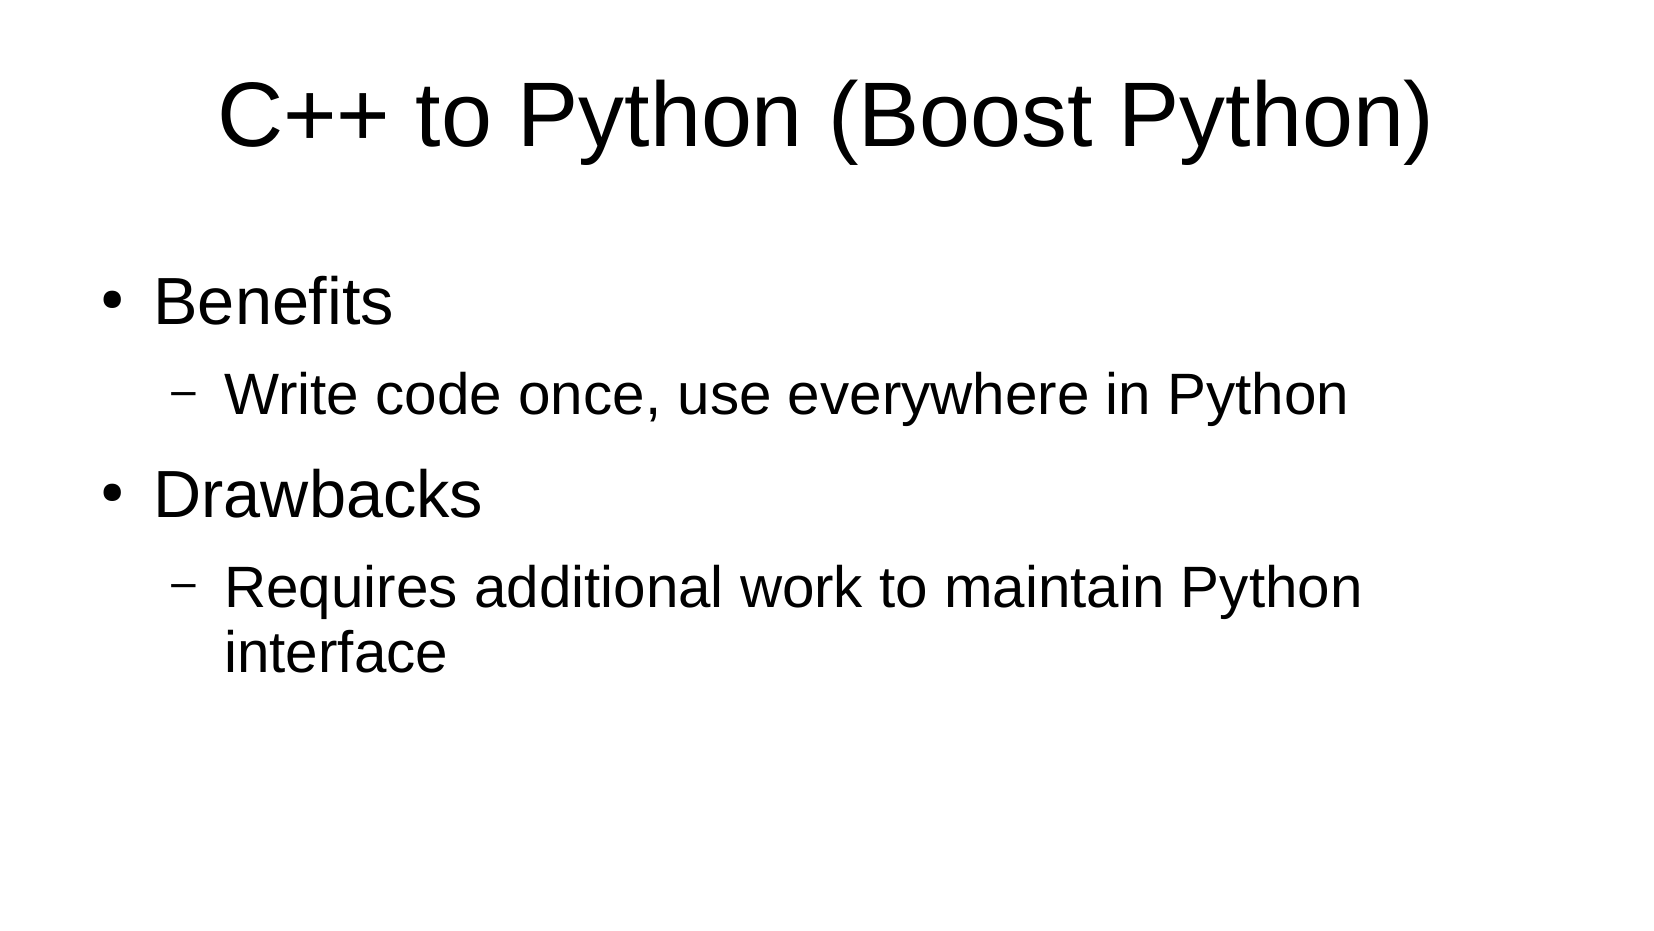

# C++ to Python (Boost Python)
Benefits
Write code once, use everywhere in Python
Drawbacks
Requires additional work to maintain Python interface